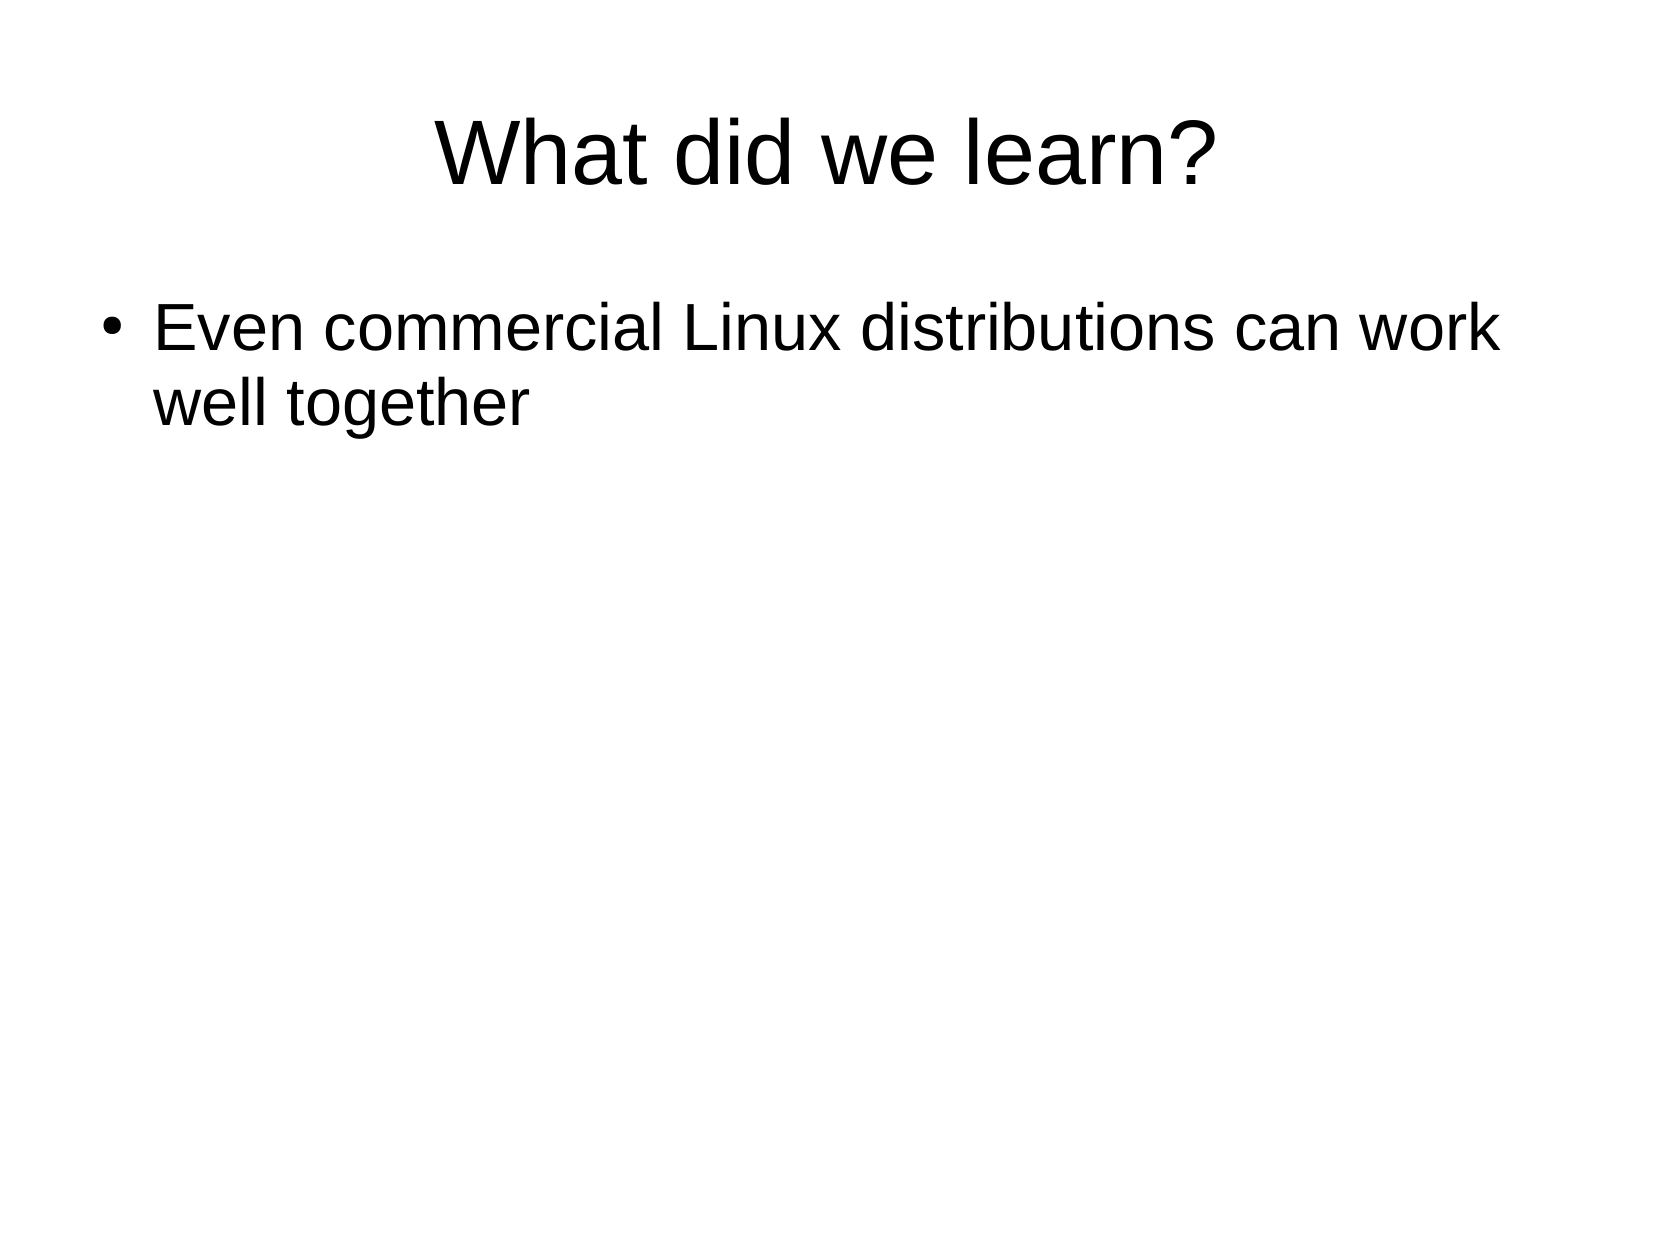

# What did we learn?
Even commercial Linux distributions can work well together